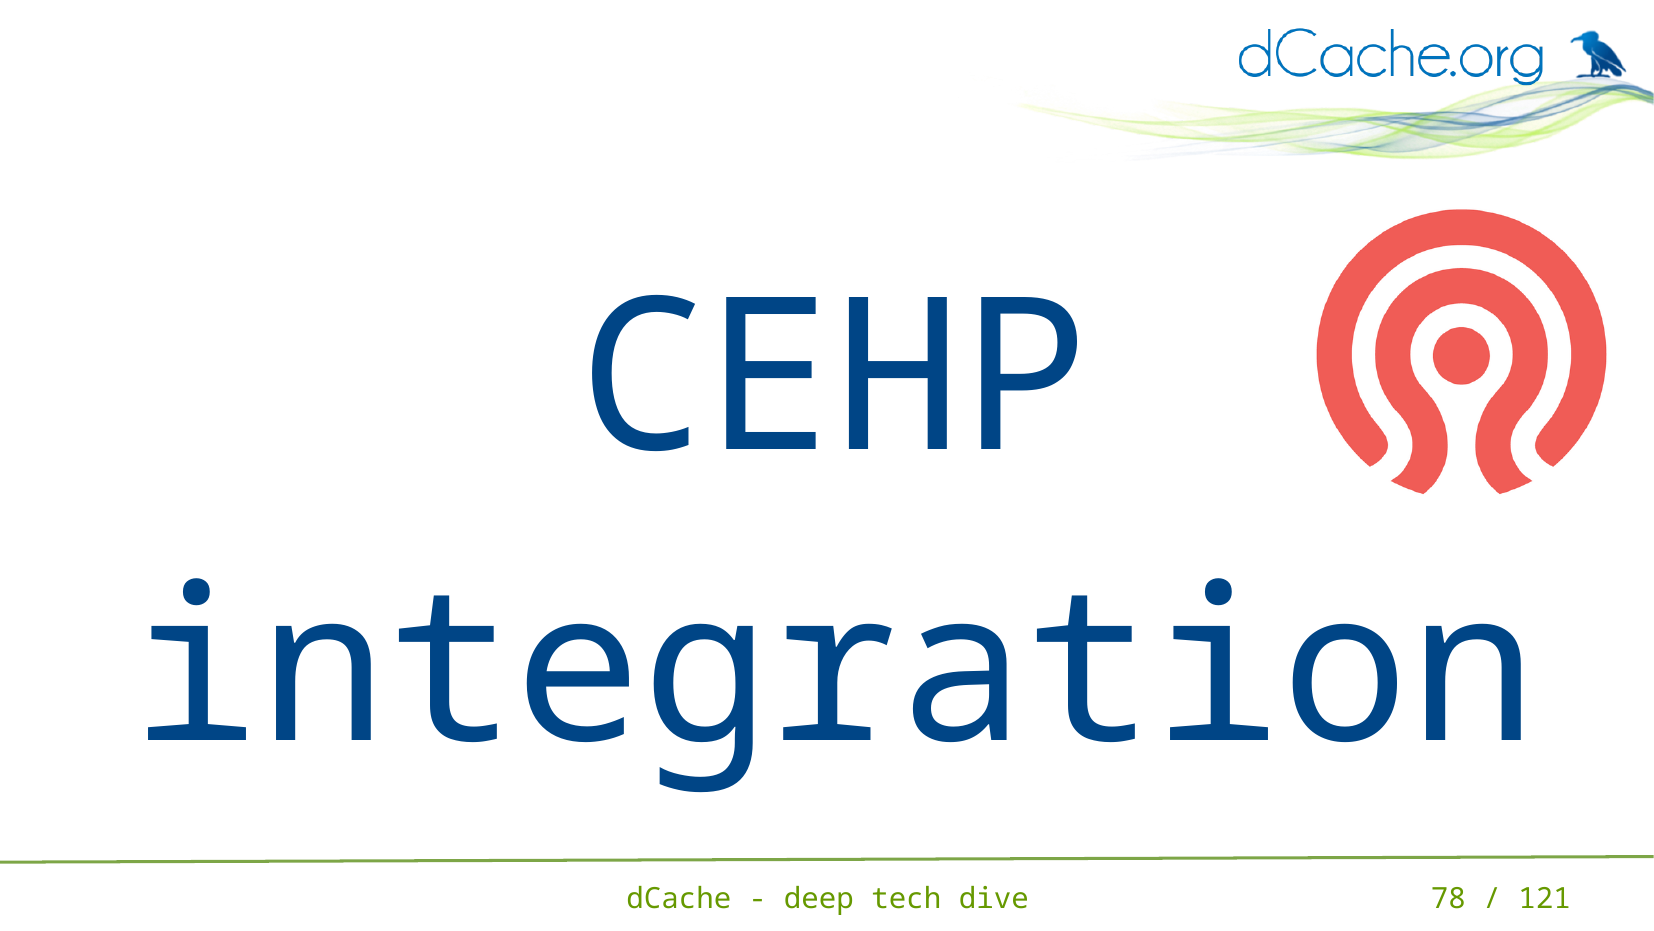

#
CEHP integration
dCache - deep tech dive
78